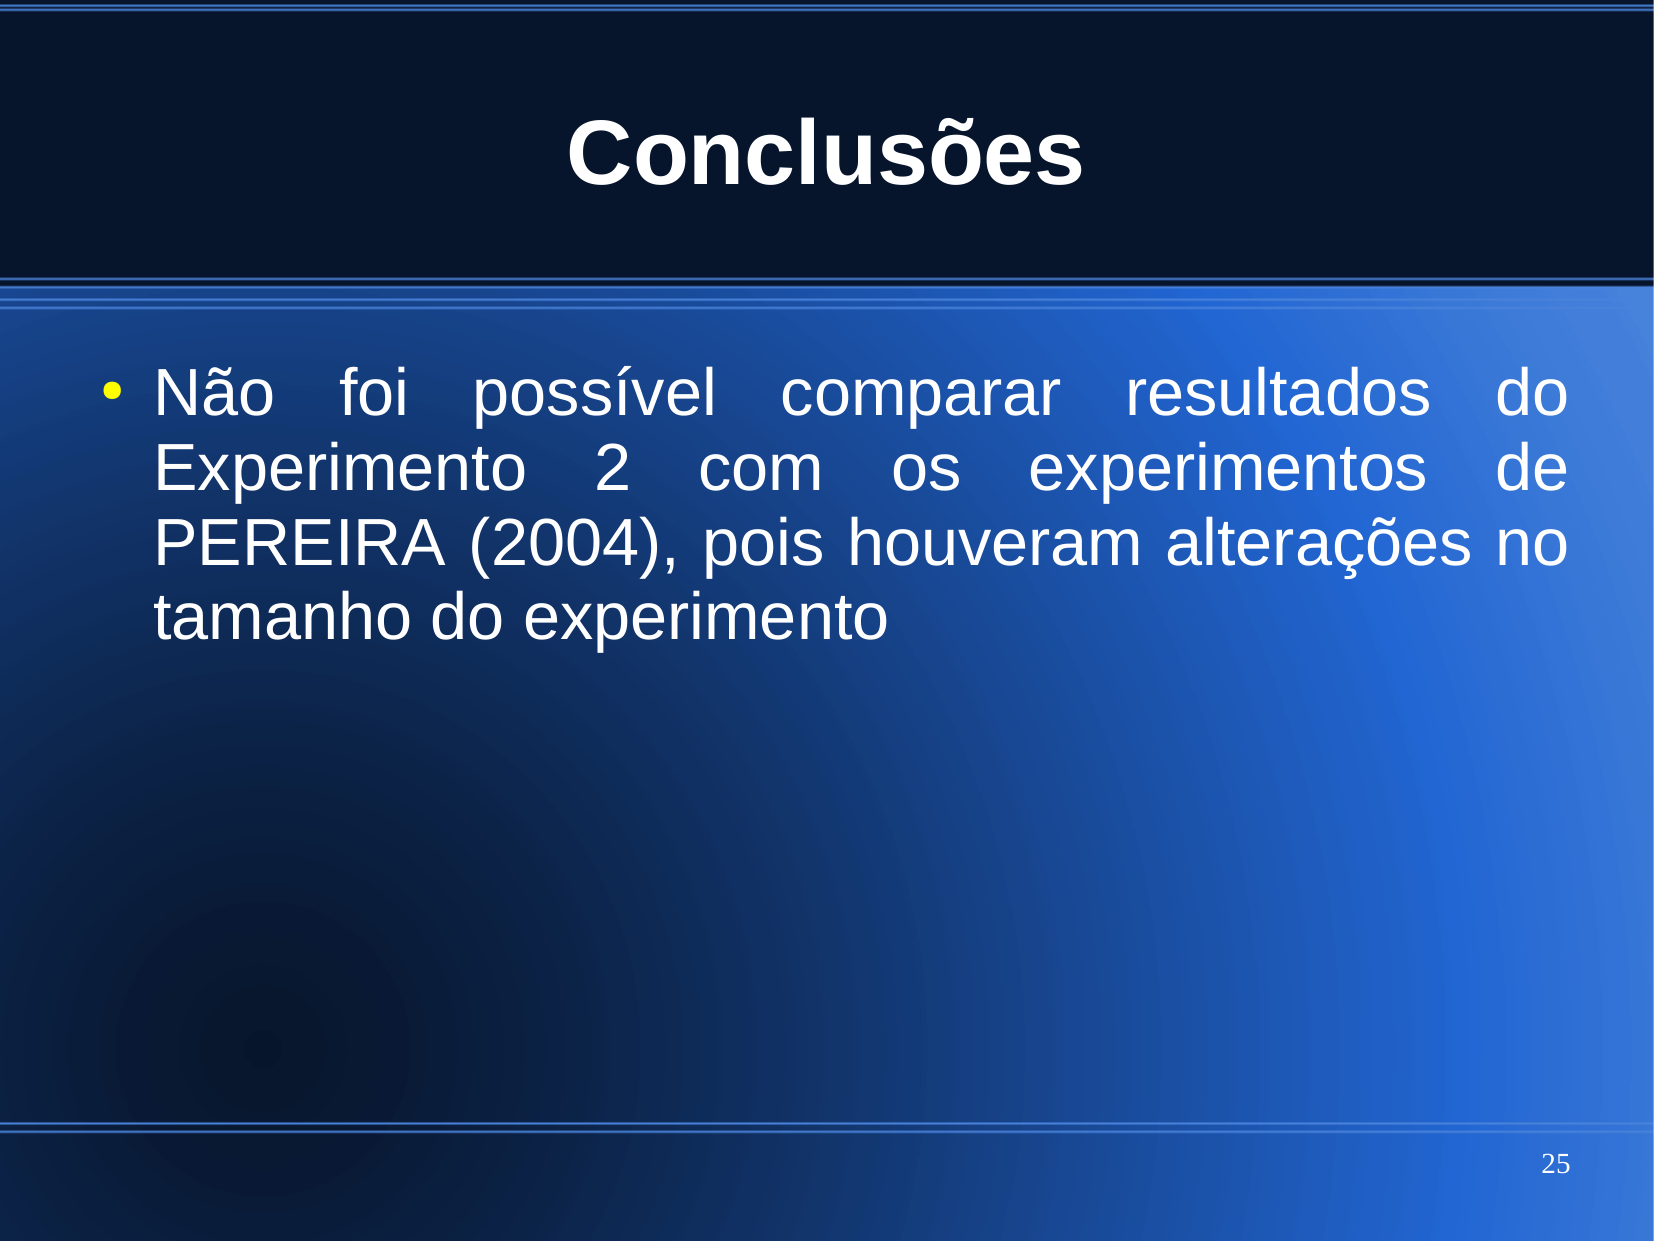

# Conclusões
Não foi possível comparar resultados do Experimento 2 com os experimentos de PEREIRA (2004), pois houveram alterações no tamanho do experimento
25